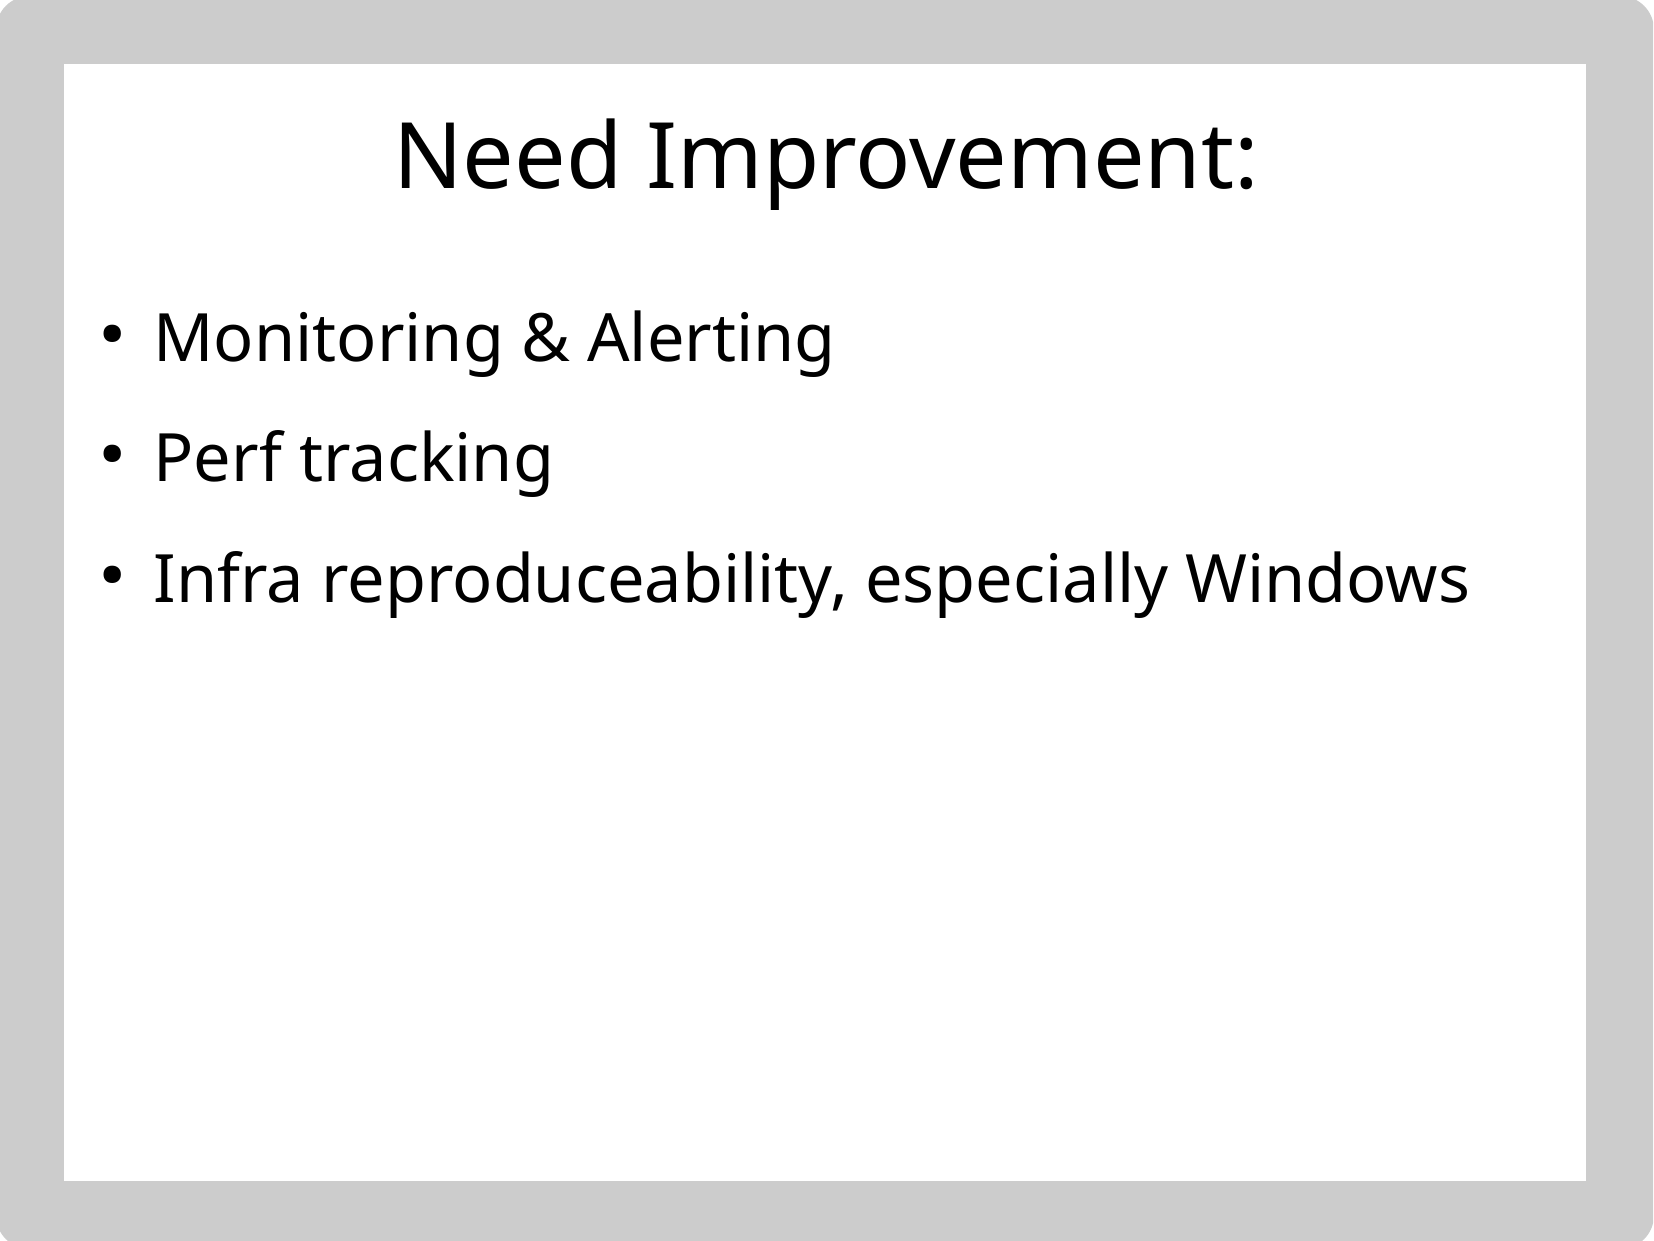

# Need Improvement:
Monitoring & Alerting
Perf tracking
Infra reproduceability, especially Windows